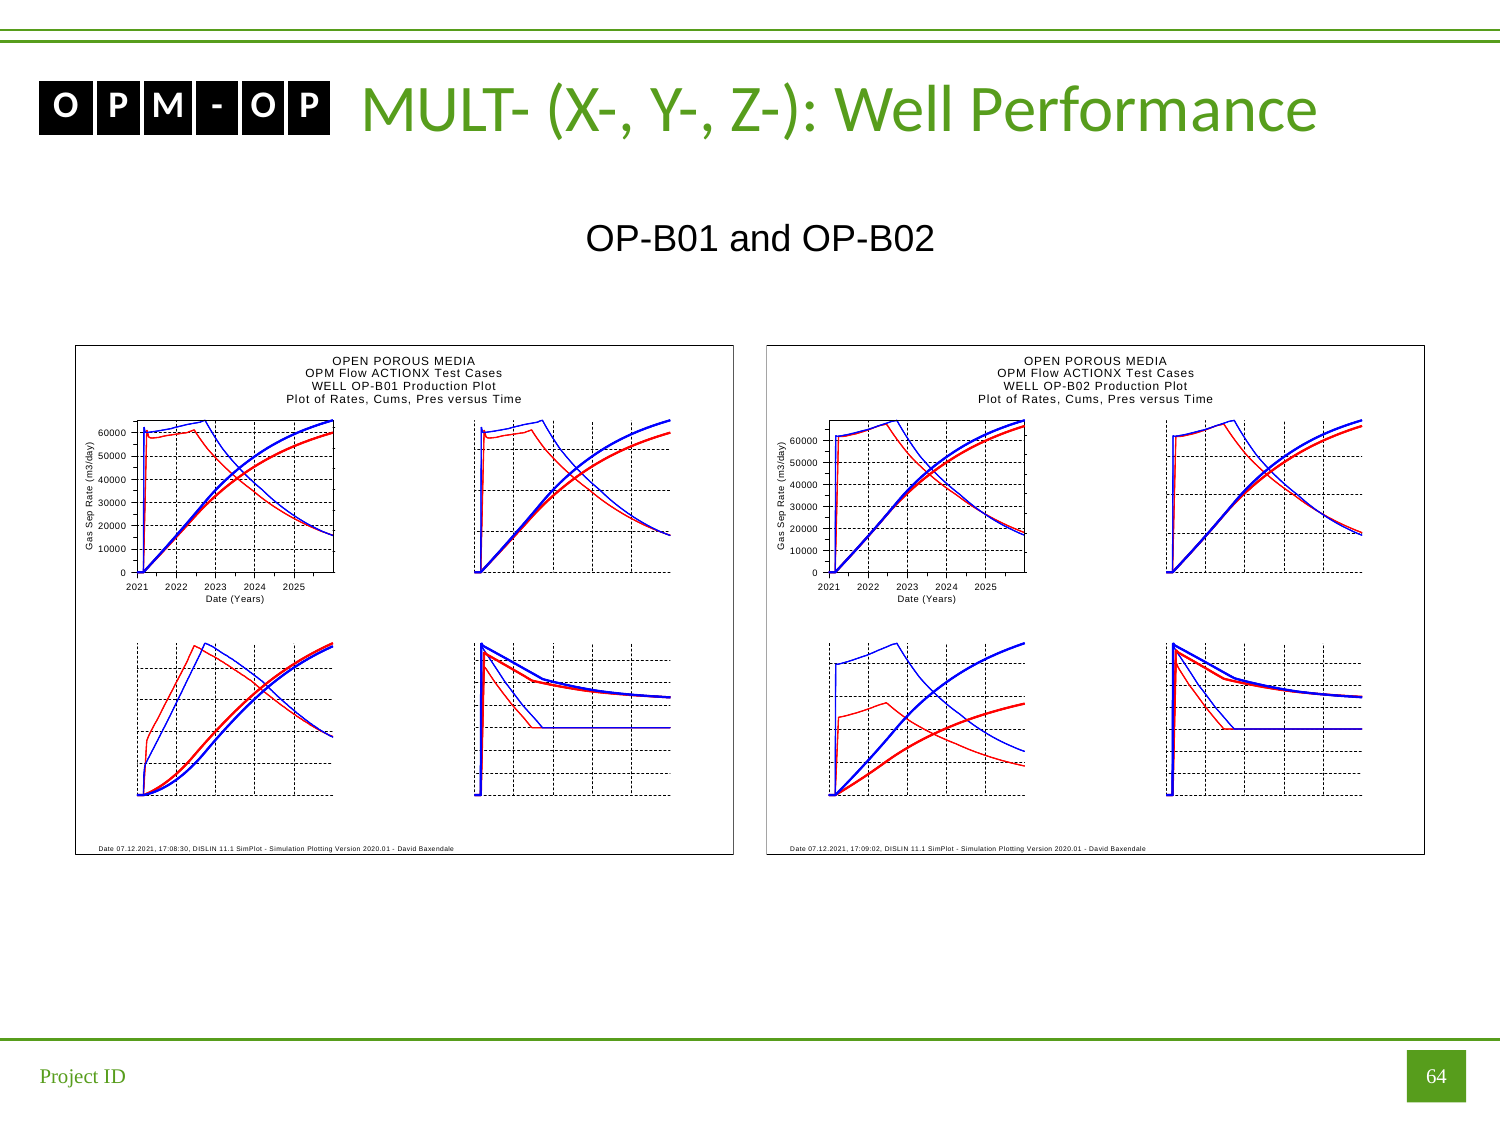

# MULT- (X-, Y-, Z-): Well Performance
OP-B01 and OP-B02
Project ID
64